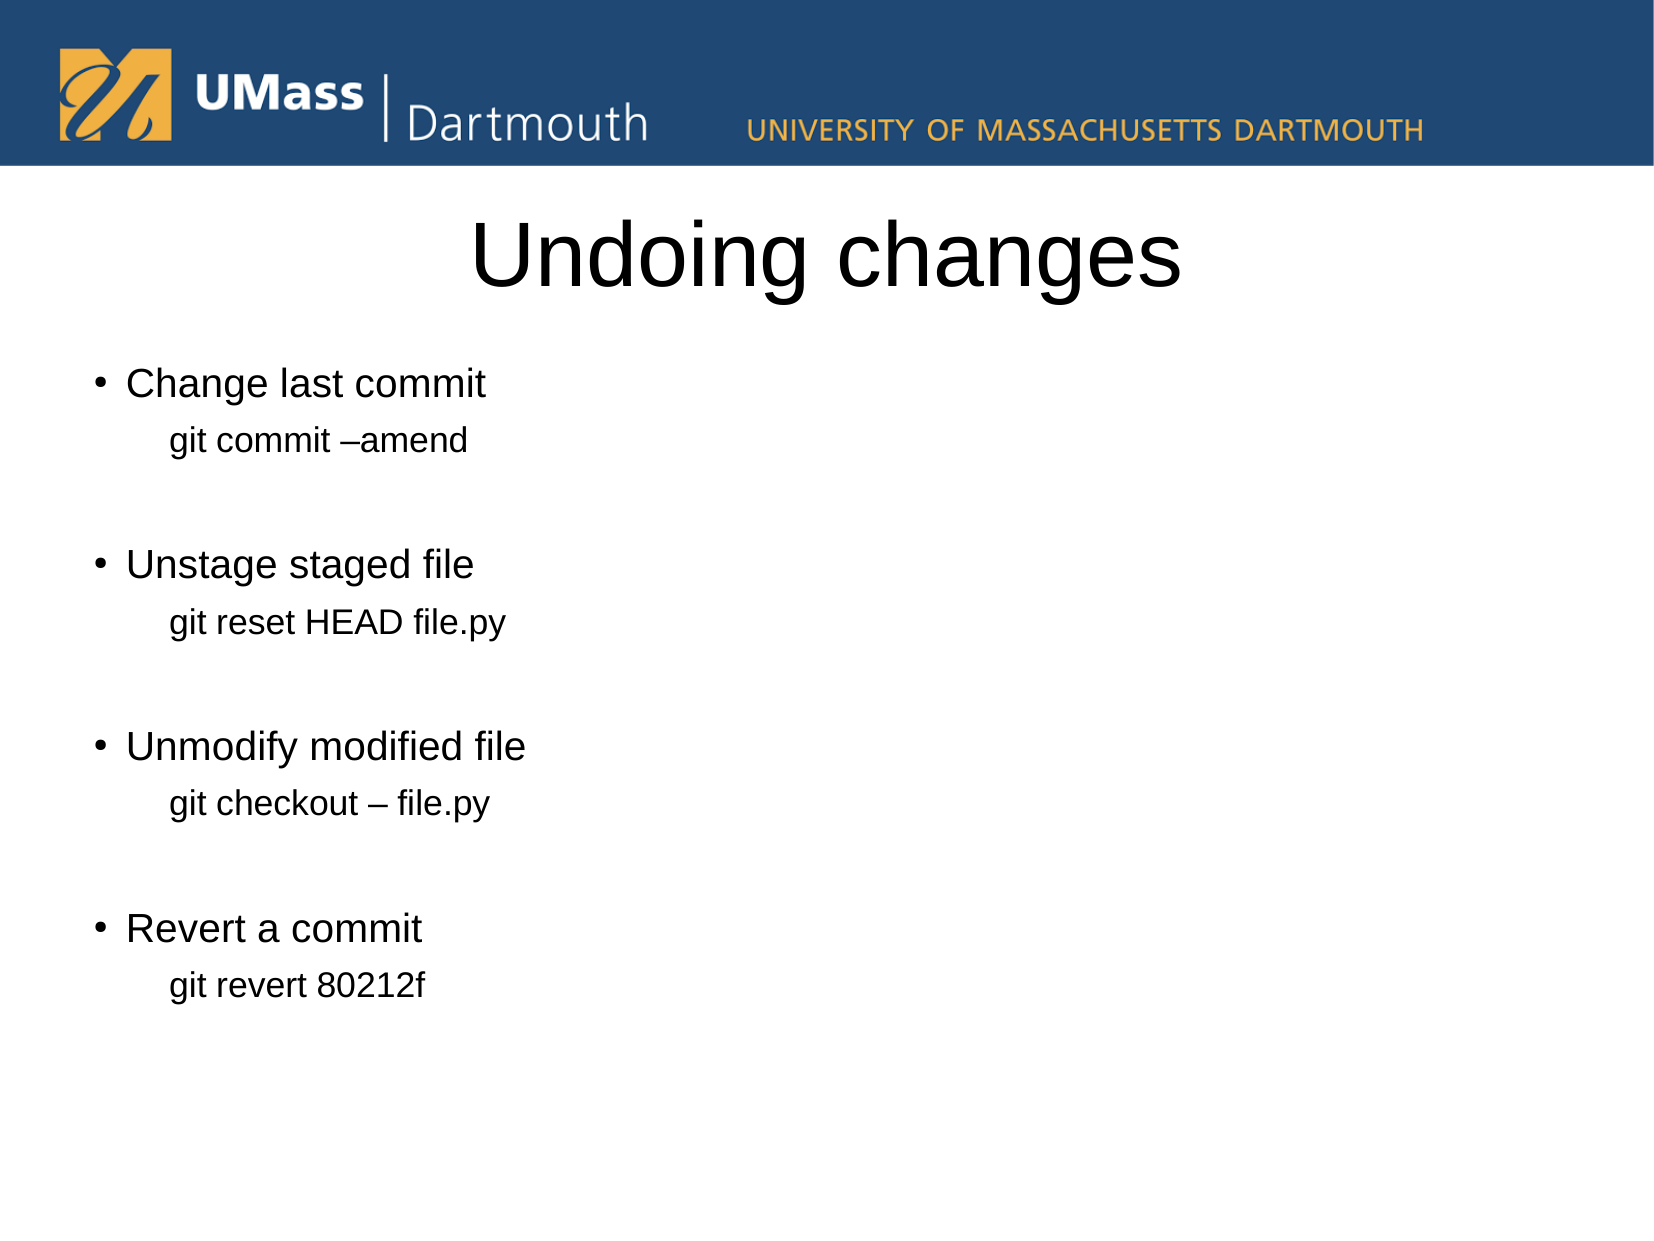

# Undoing changes
Change last commit
git commit –amend
Unstage staged file
git reset HEAD file.py
Unmodify modified file
git checkout – file.py
Revert a commit
git revert 80212f